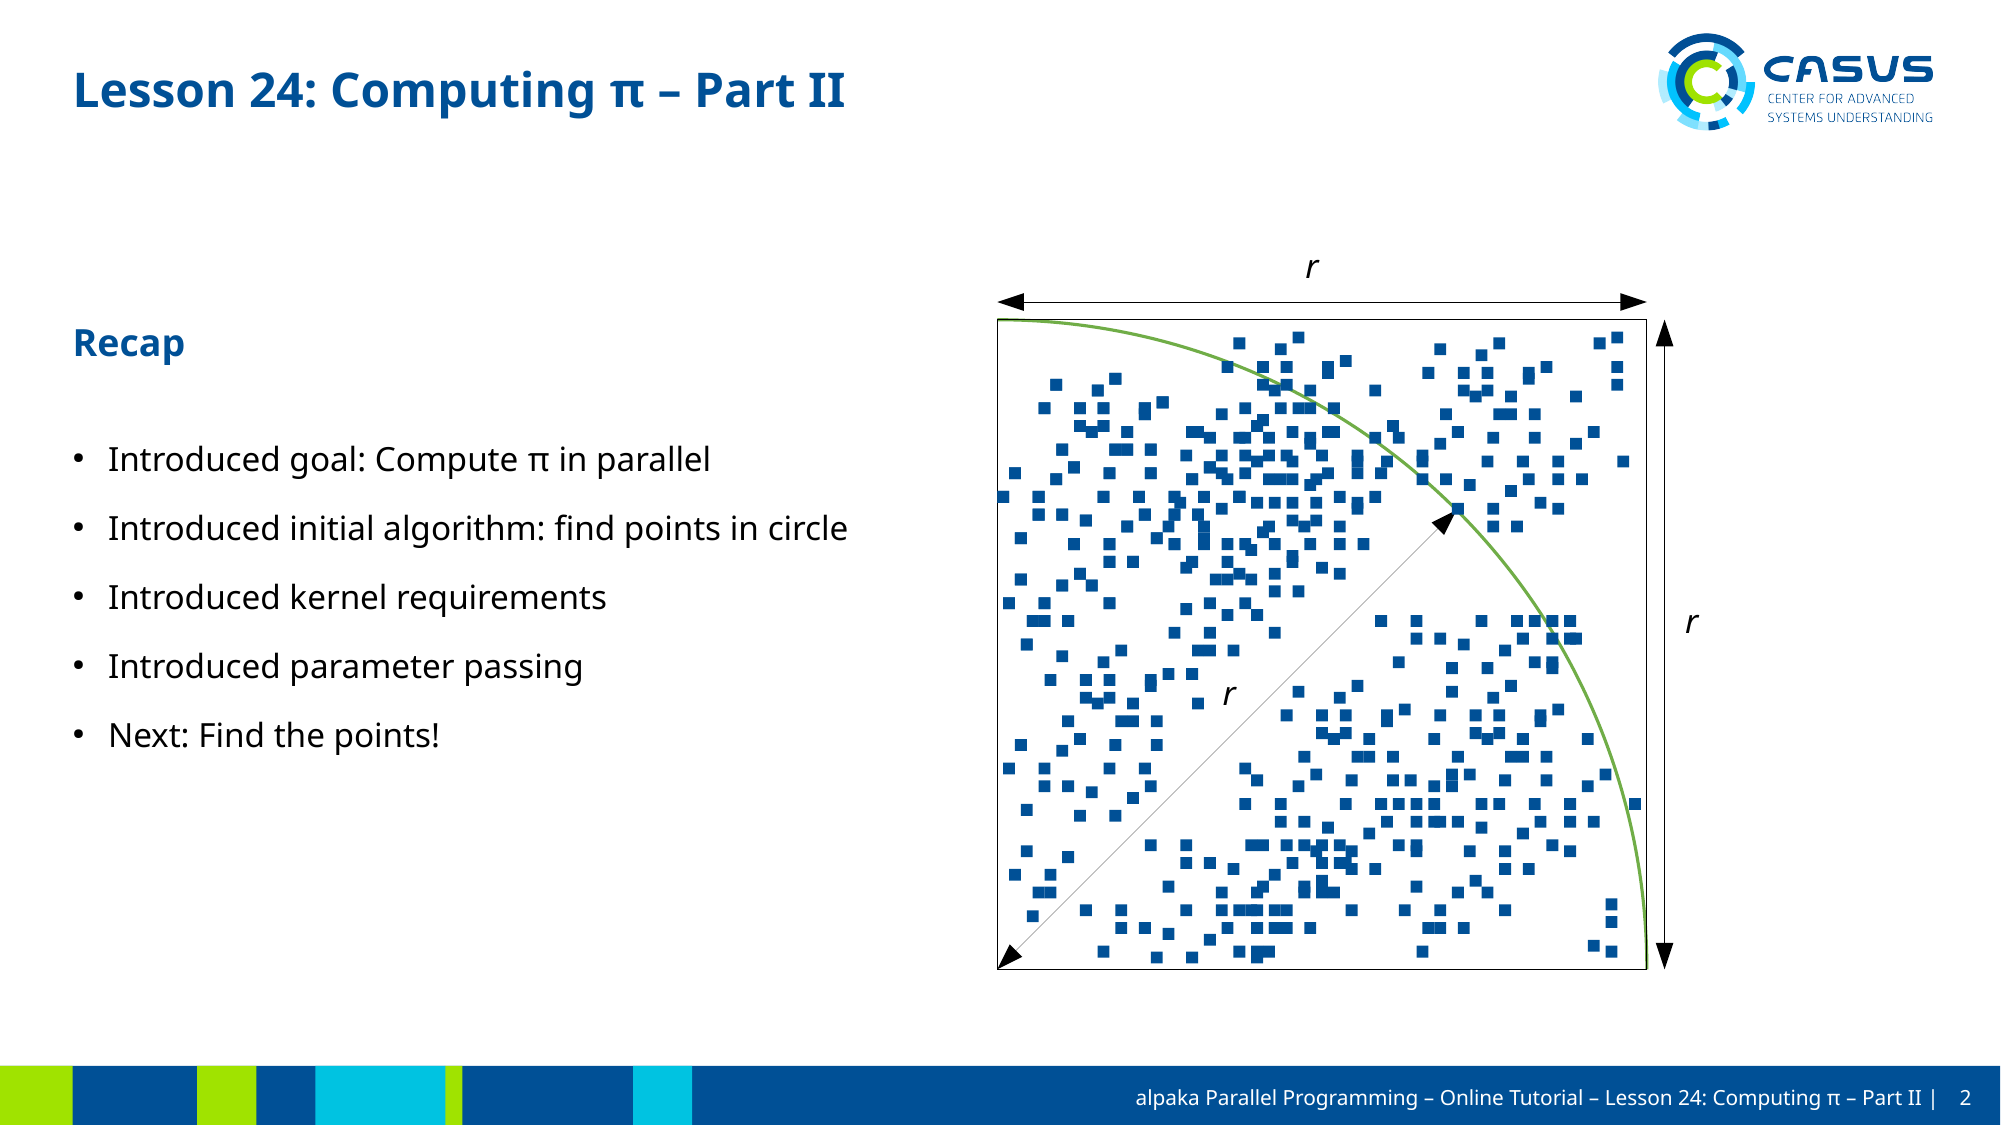

# Lesson 24: Computing π – Part II
r
Recap
Introduced goal: Compute π in parallel
Introduced initial algorithm: find points in circle
Introduced kernel requirements
Introduced parameter passing
Next: Find the points!
r
r
alpaka Parallel Programming – Online Tutorial – Lesson 24: Computing π – Part II
2